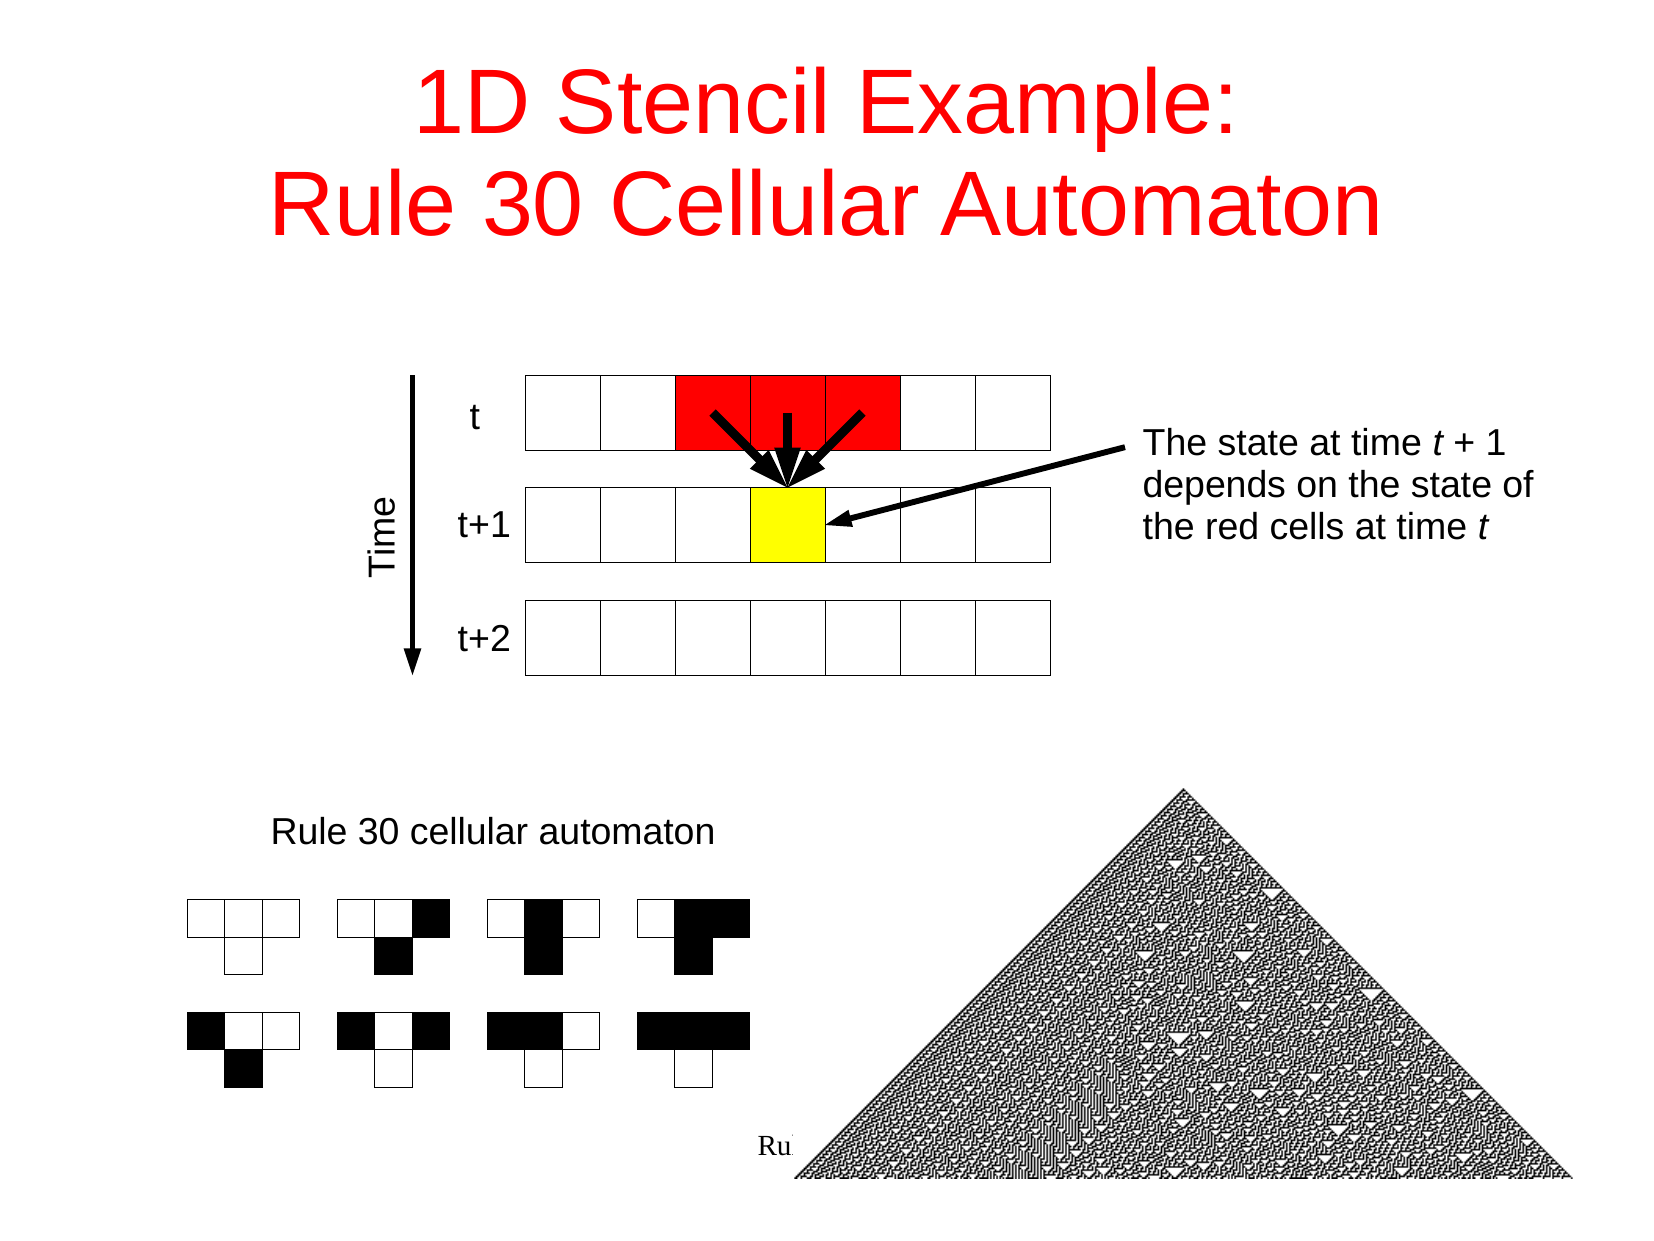

# 1D Stencil Example: Rule 30 Cellular Automaton
t
The state at time t + 1 depends on the state of the red cells at time t
t+1
Time
t+2
Rule 30 cellular automaton
Rule 30 CA
1